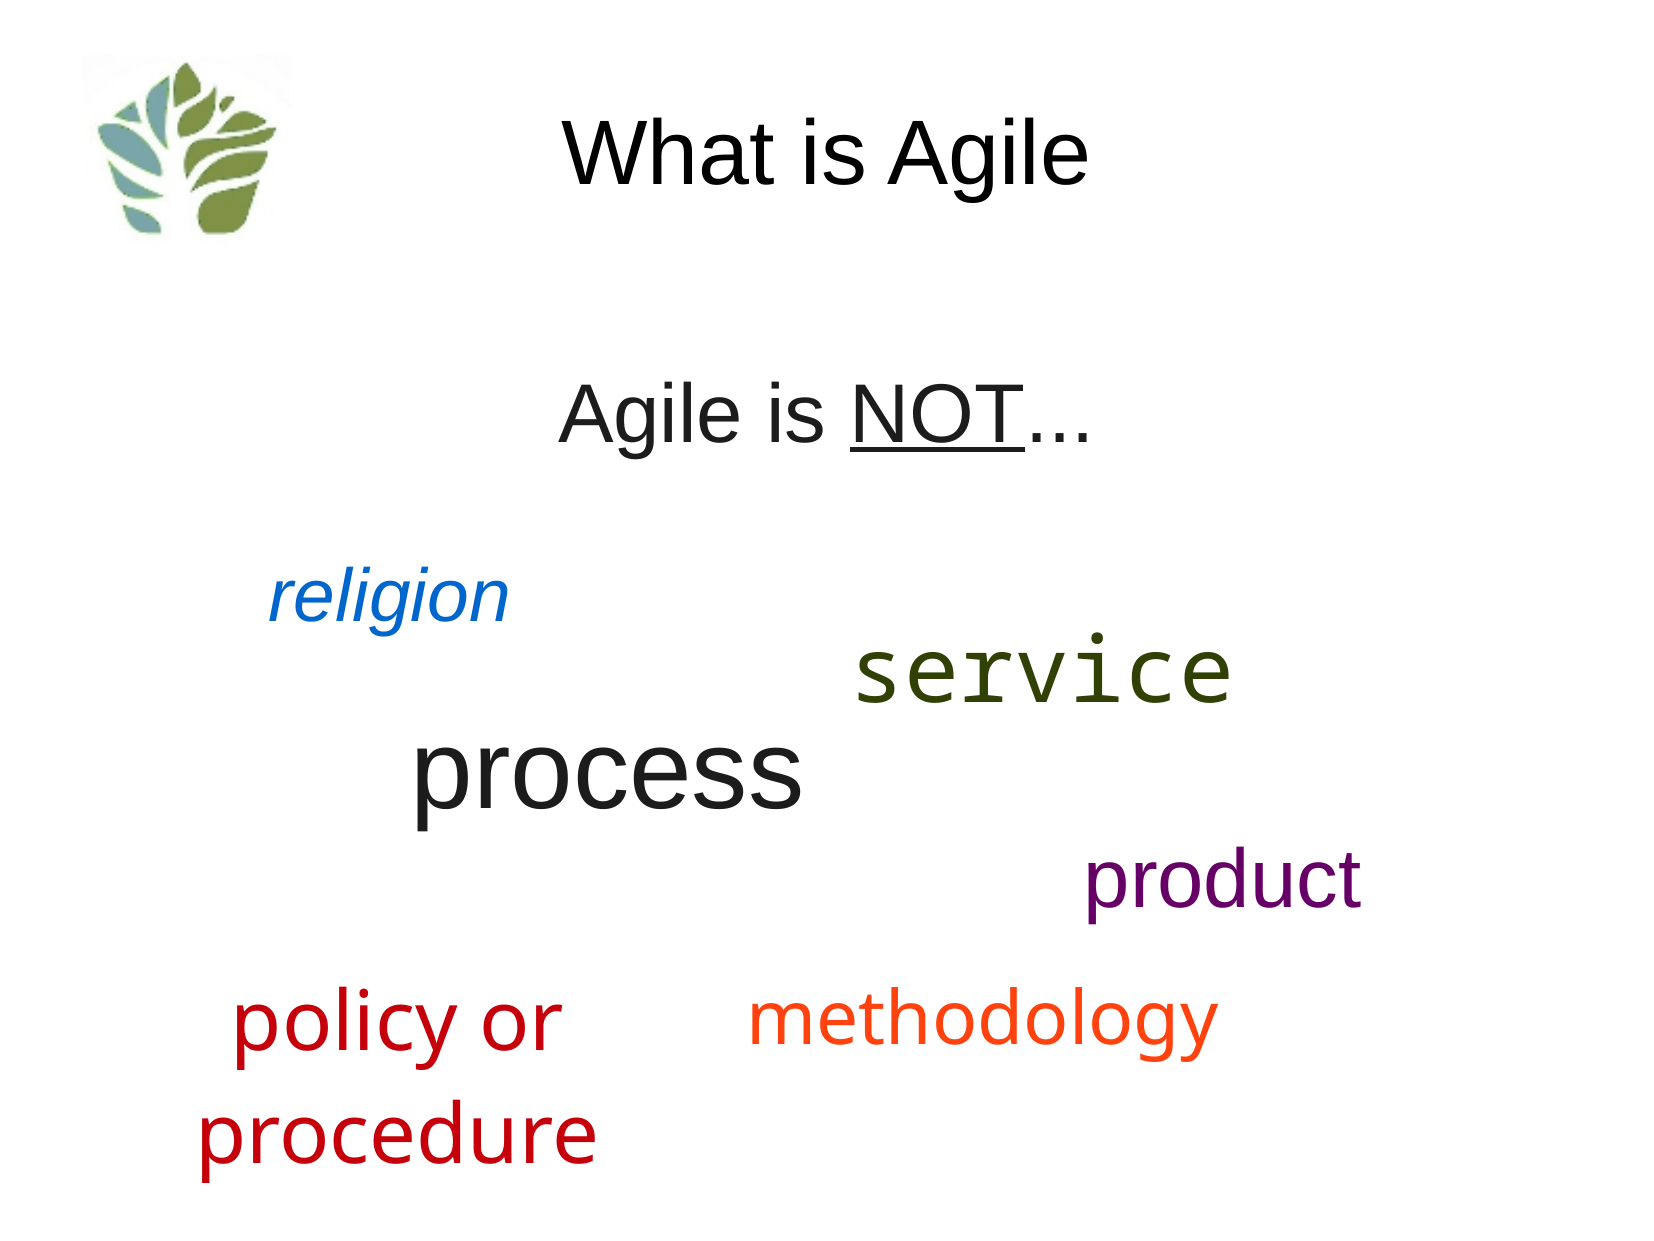

# What is Agile
Agile is NOT...
religion
service
process
product
policy or procedure
methodology